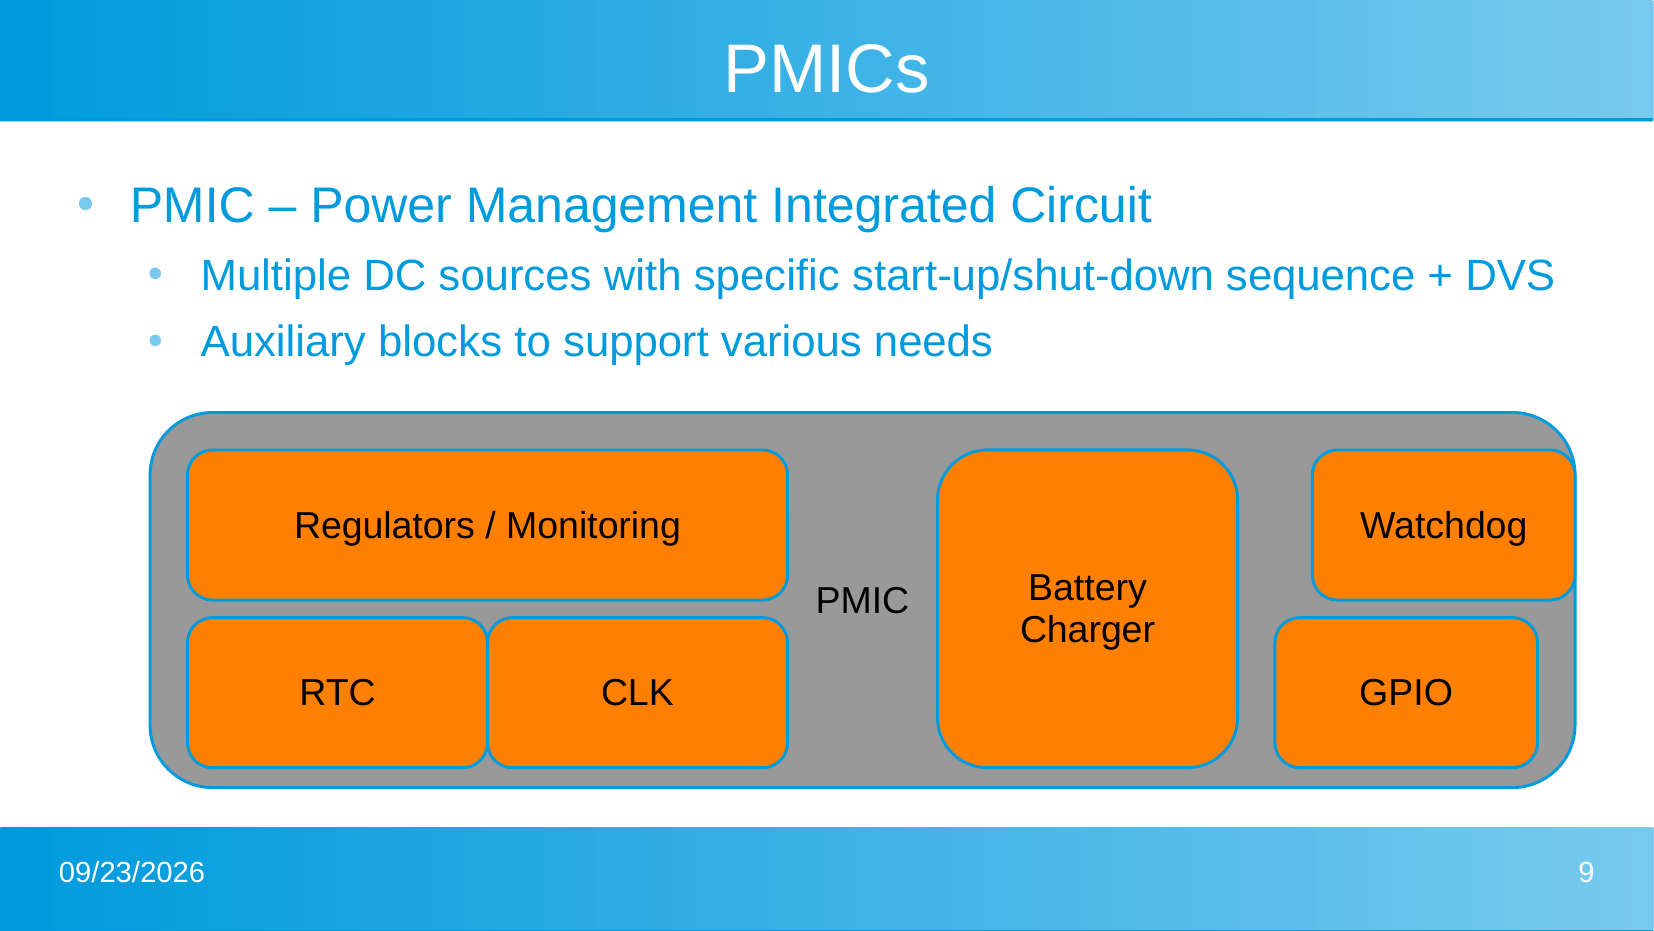

# PMICs
PMIC – Power Management Integrated Circuit
Multiple DC sources with specific start-up/shut-down sequence + DVS
Auxiliary blocks to support various needs
PMIC
Regulators / Monitoring
Battery
Charger
Watchdog
RTC
CLK
GPIO
9